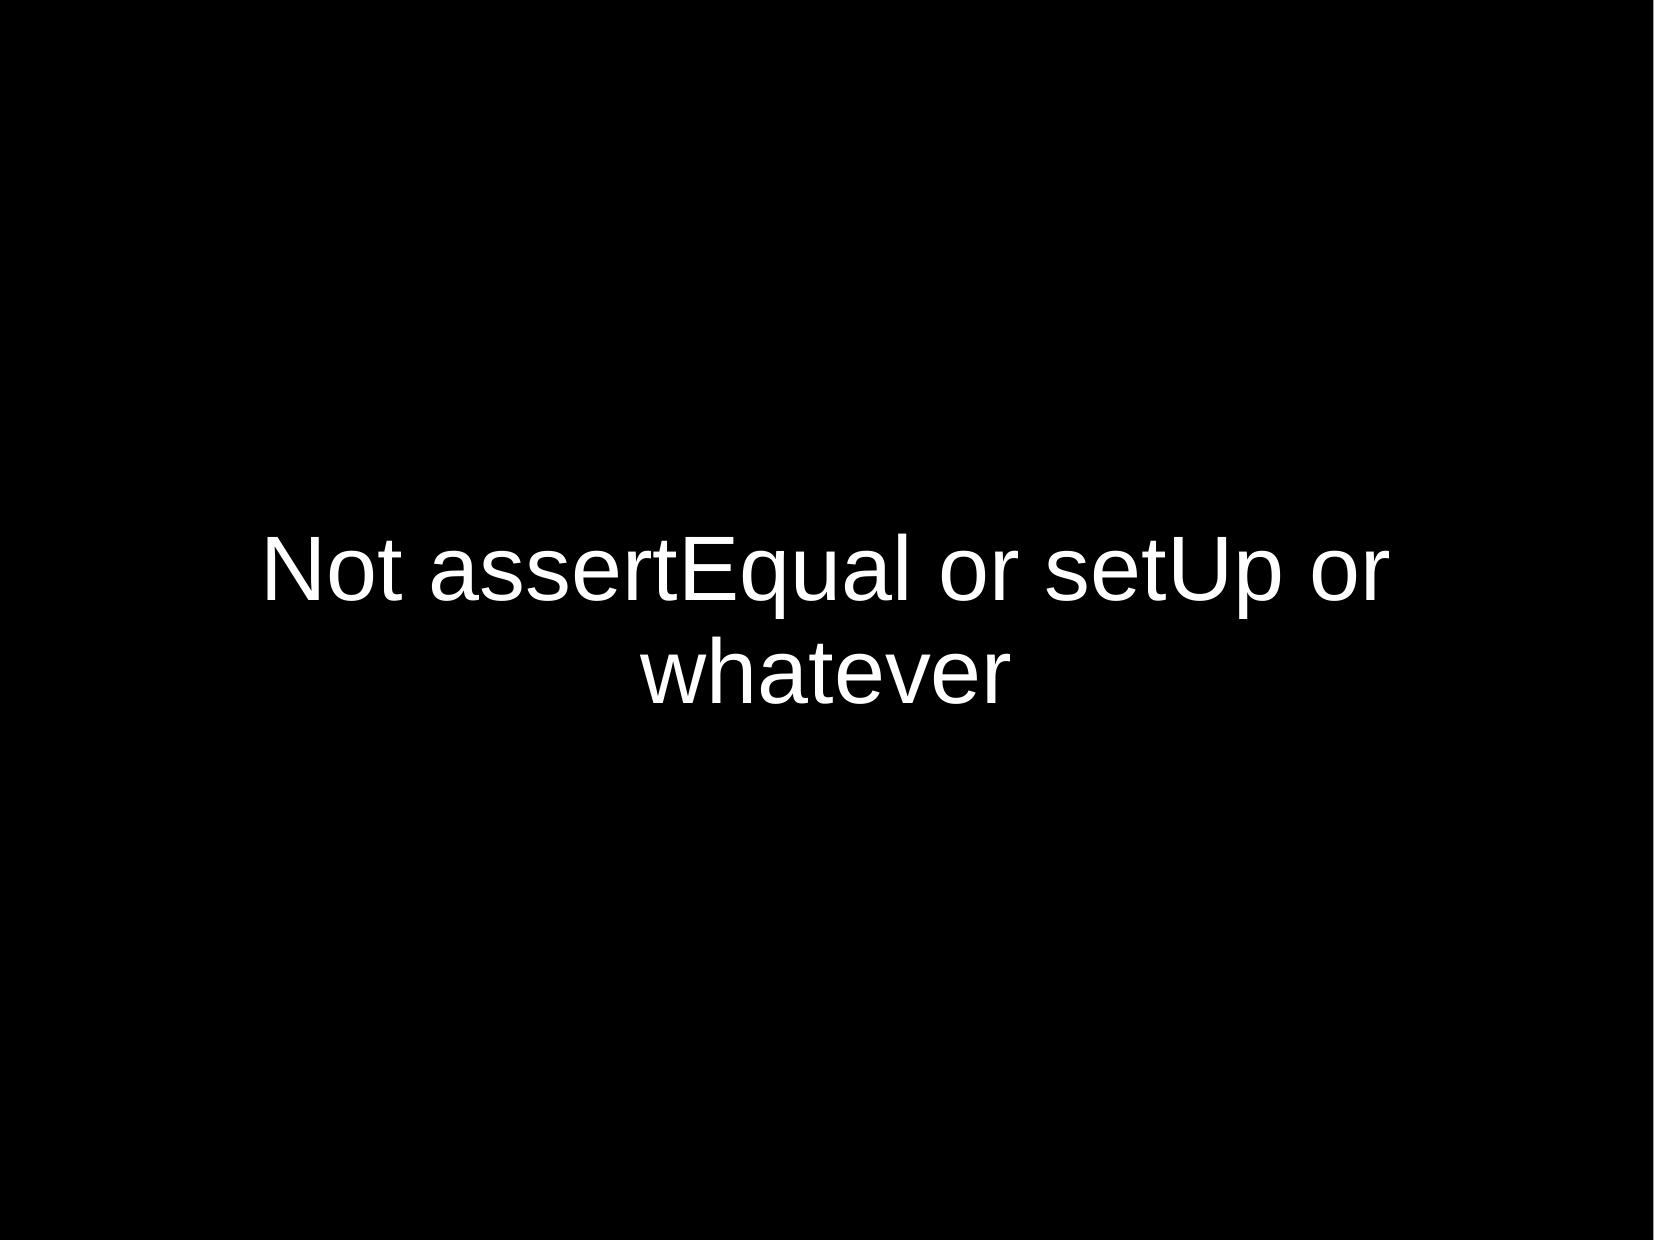

# Not assertEqual or setUp or whatever